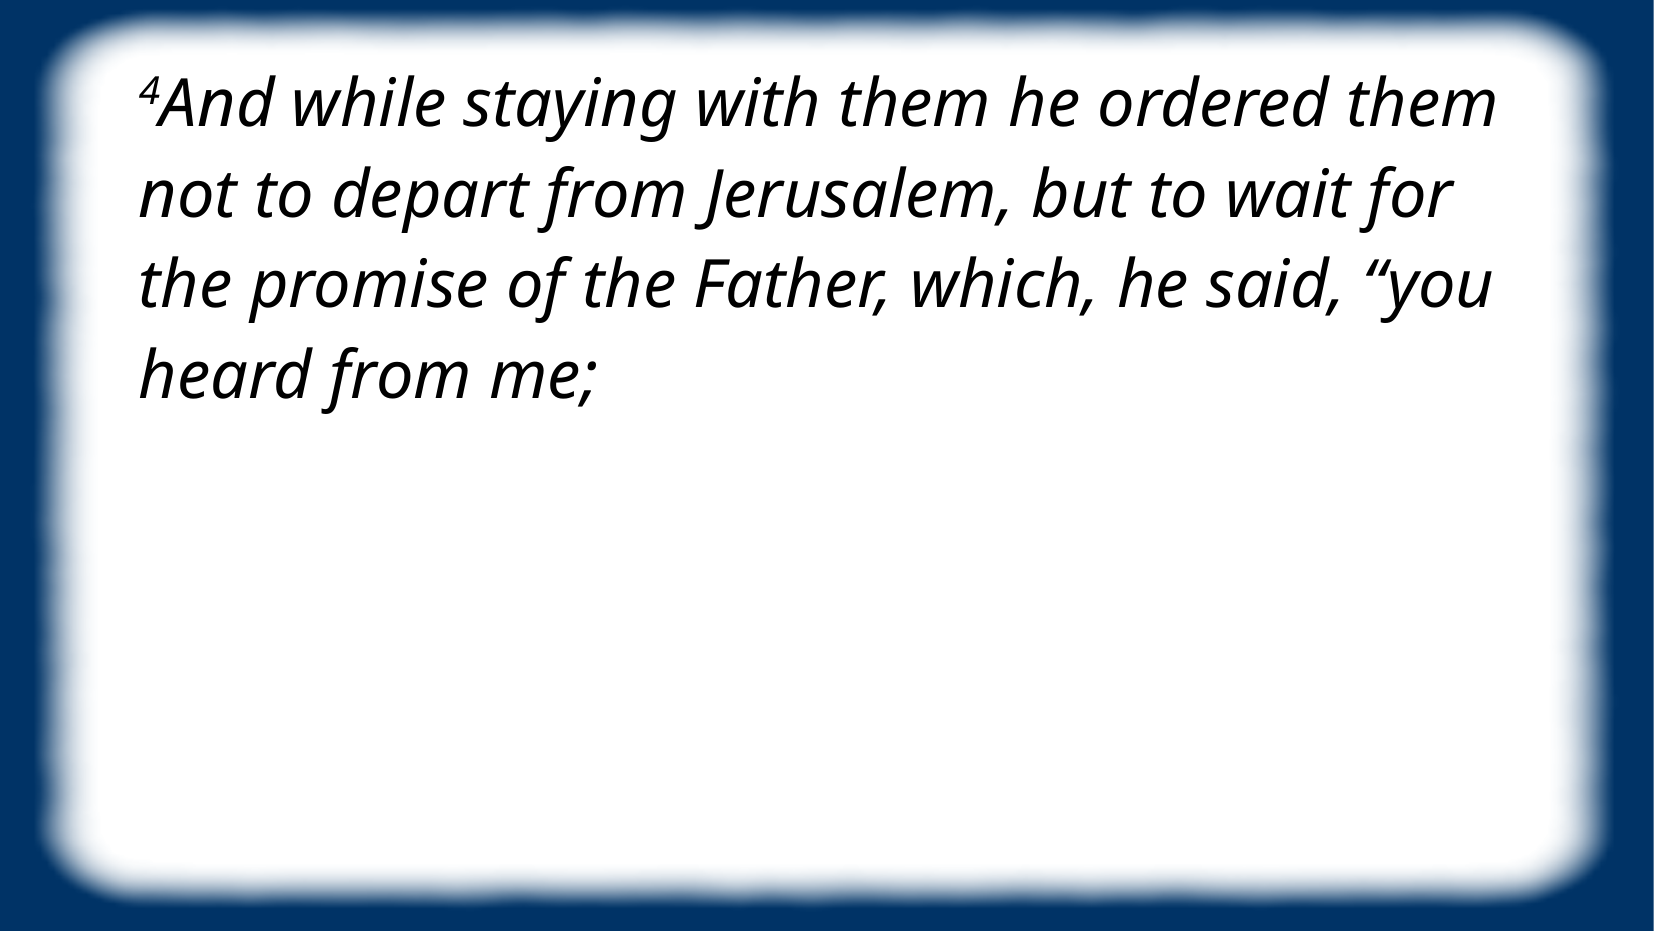

4And while staying with them he ordered them not to depart from Jerusalem, but to wait for the promise of the Father, which, he said, “you heard from me;